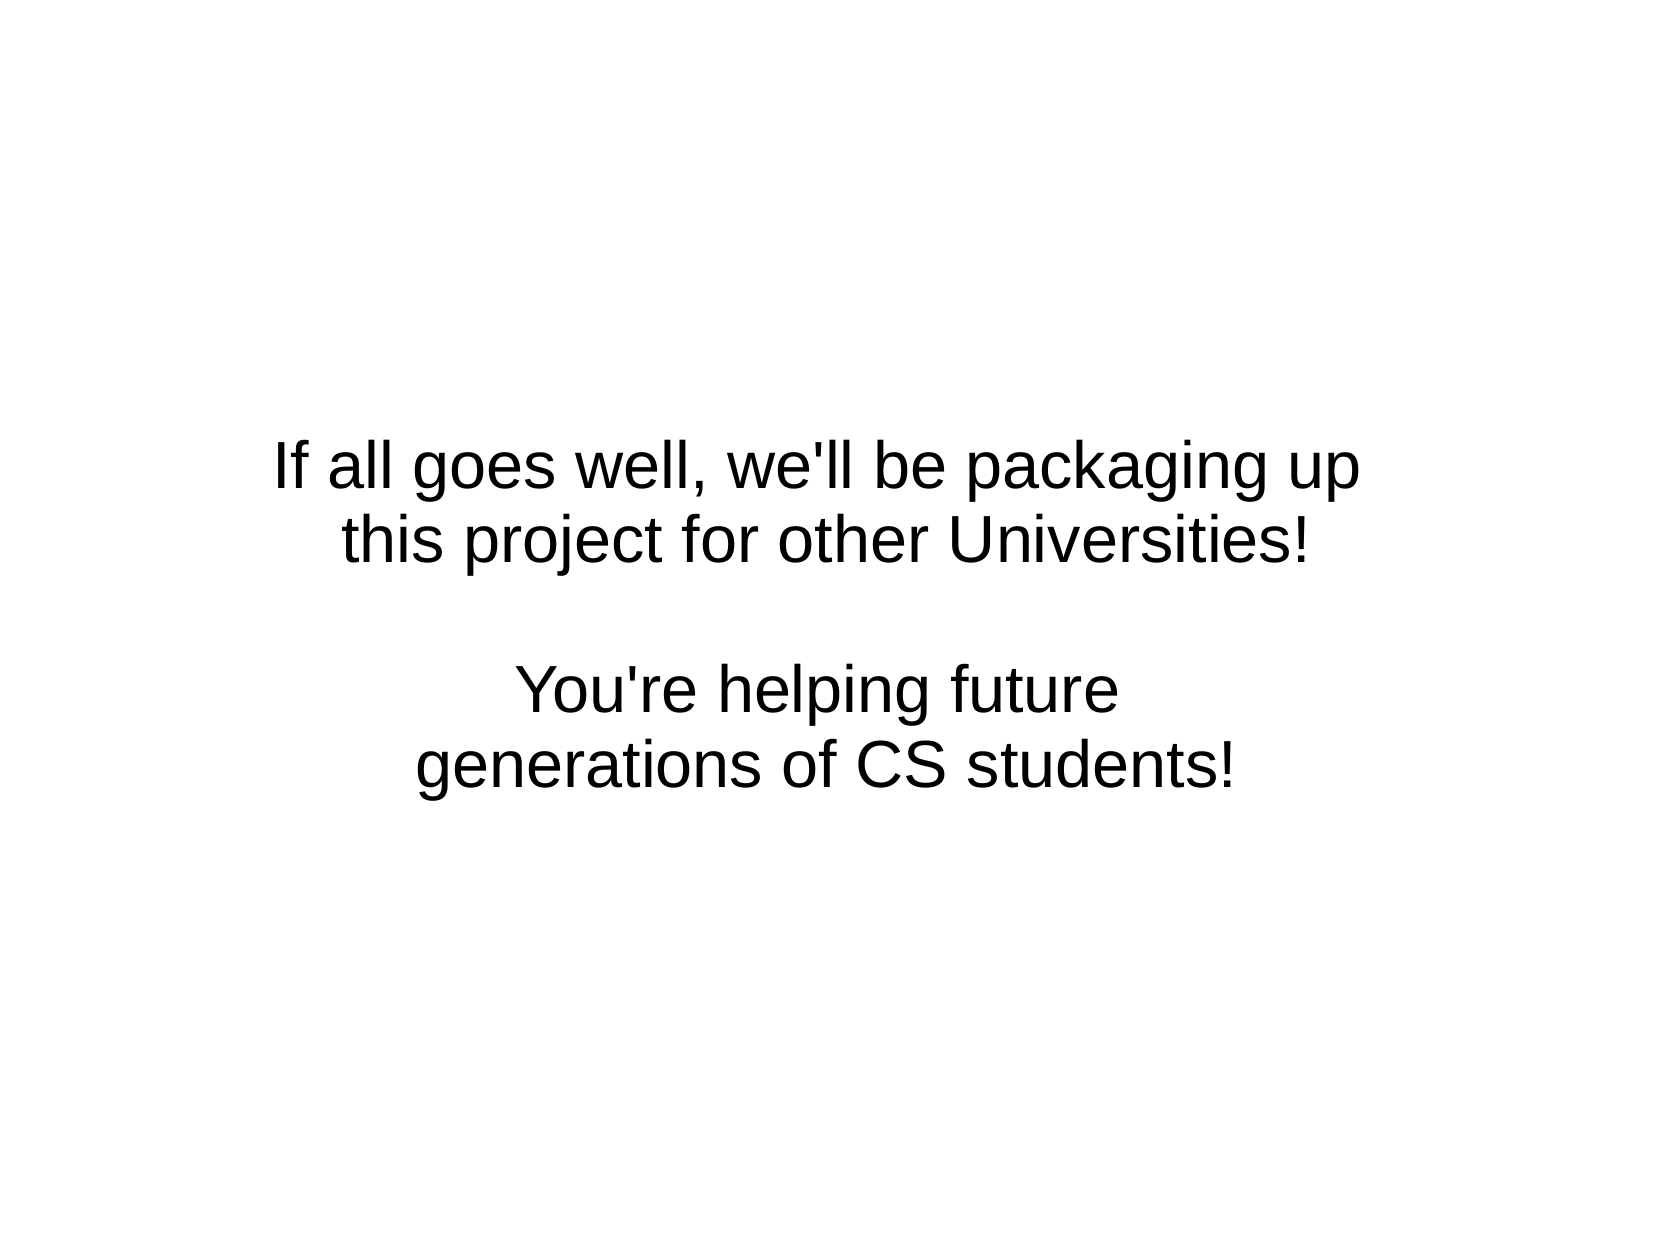

# If all goes well, we'll be packaging up
this project for other Universities!
You're helping future
generations of CS students!